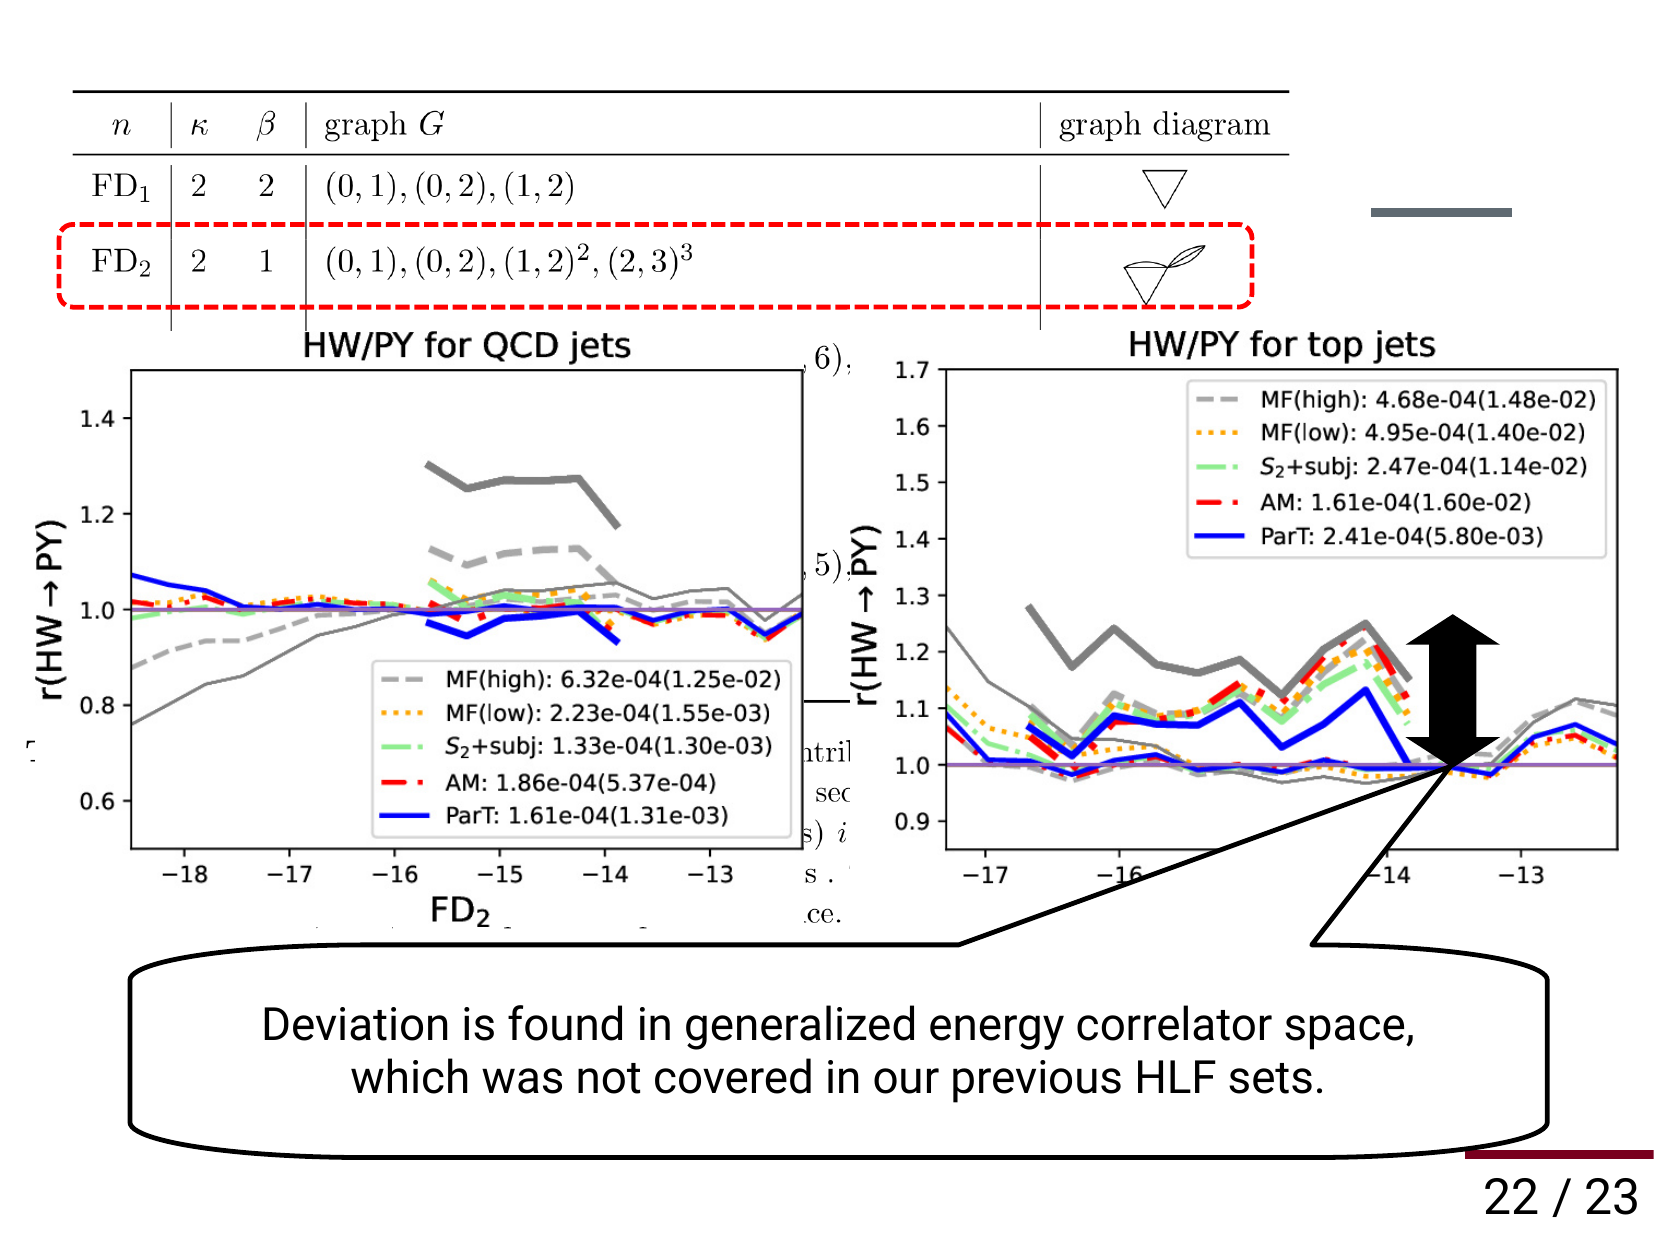

#
Deviation is found in generalized energy correlator space,
which was not covered in our previous HLF sets.
22